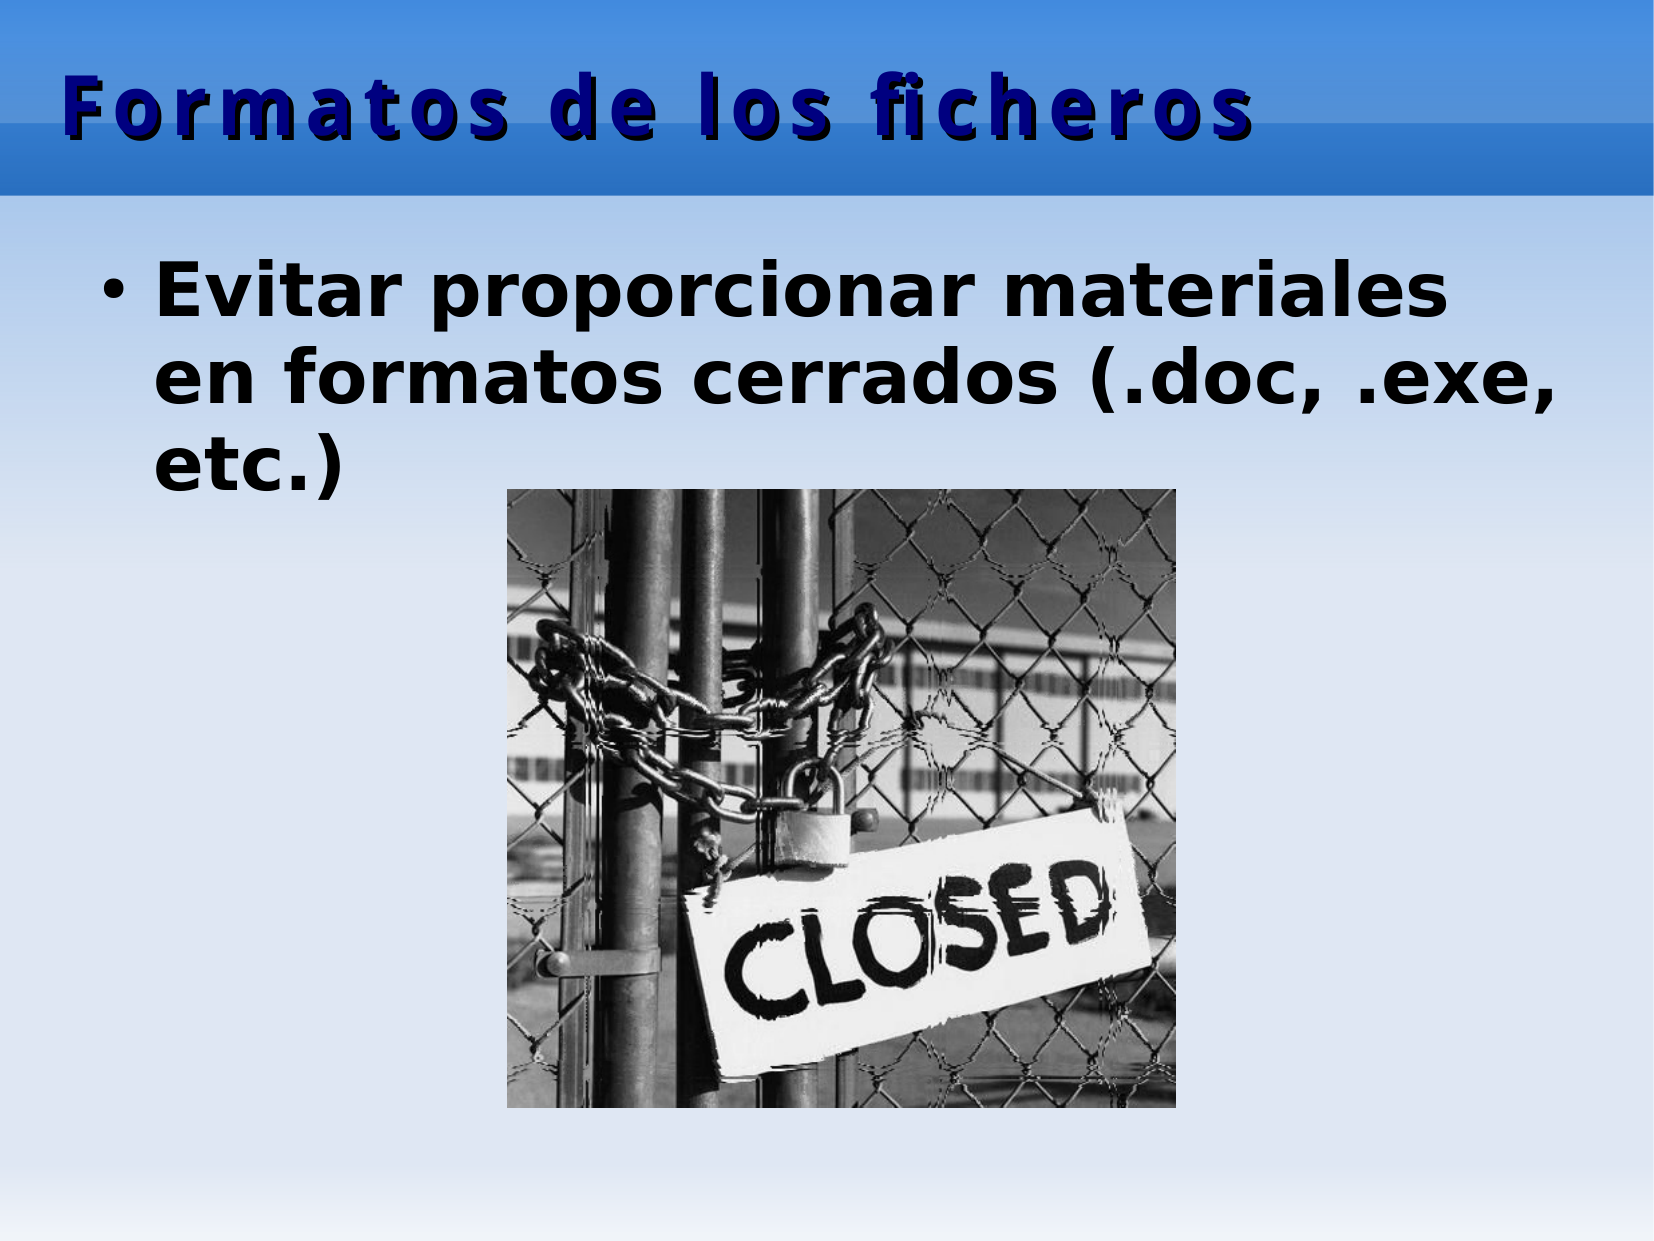

# Formatos de los ficheros
Evitar proporcionar materiales en formatos cerrados (.doc, .exe, etc.)